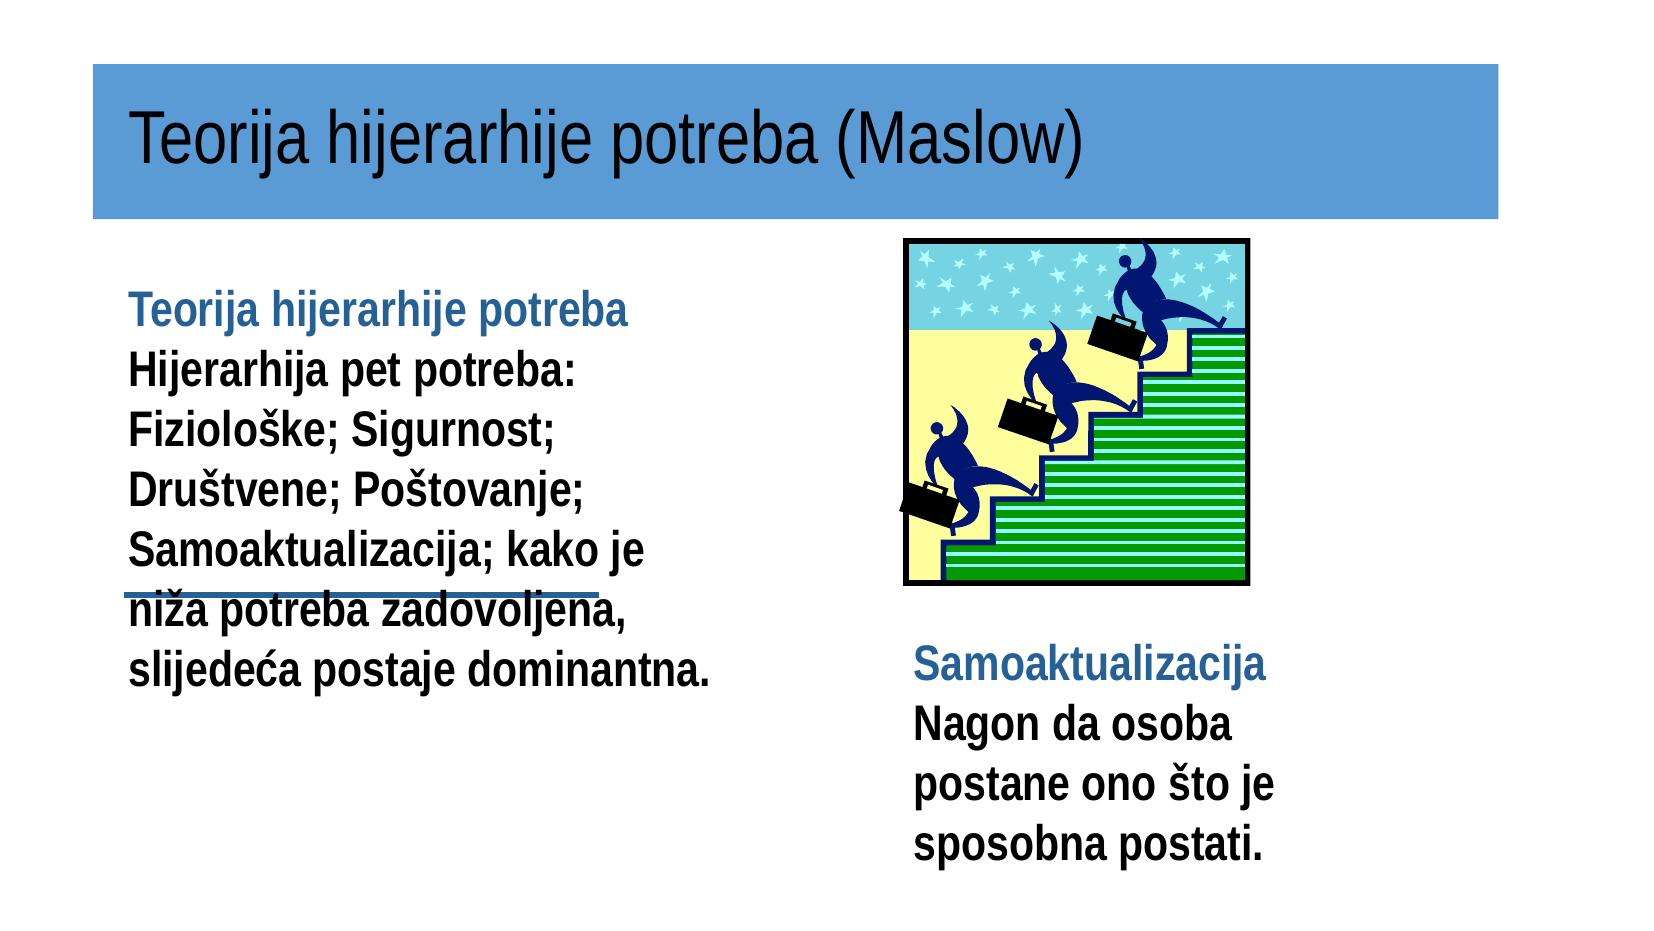

# Teorija hijerarhije potreba (Maslow)
Teorija hijerarhije potreba
Hijerarhija pet potreba: Fiziološke; Sigurnost; Društvene; Poštovanje; Samoaktualizacija; kako je niža potreba zadovoljena, slijedeća postaje dominantna.
Samoaktualizacija
Nagon da osoba postane ono što je sposobna postati.